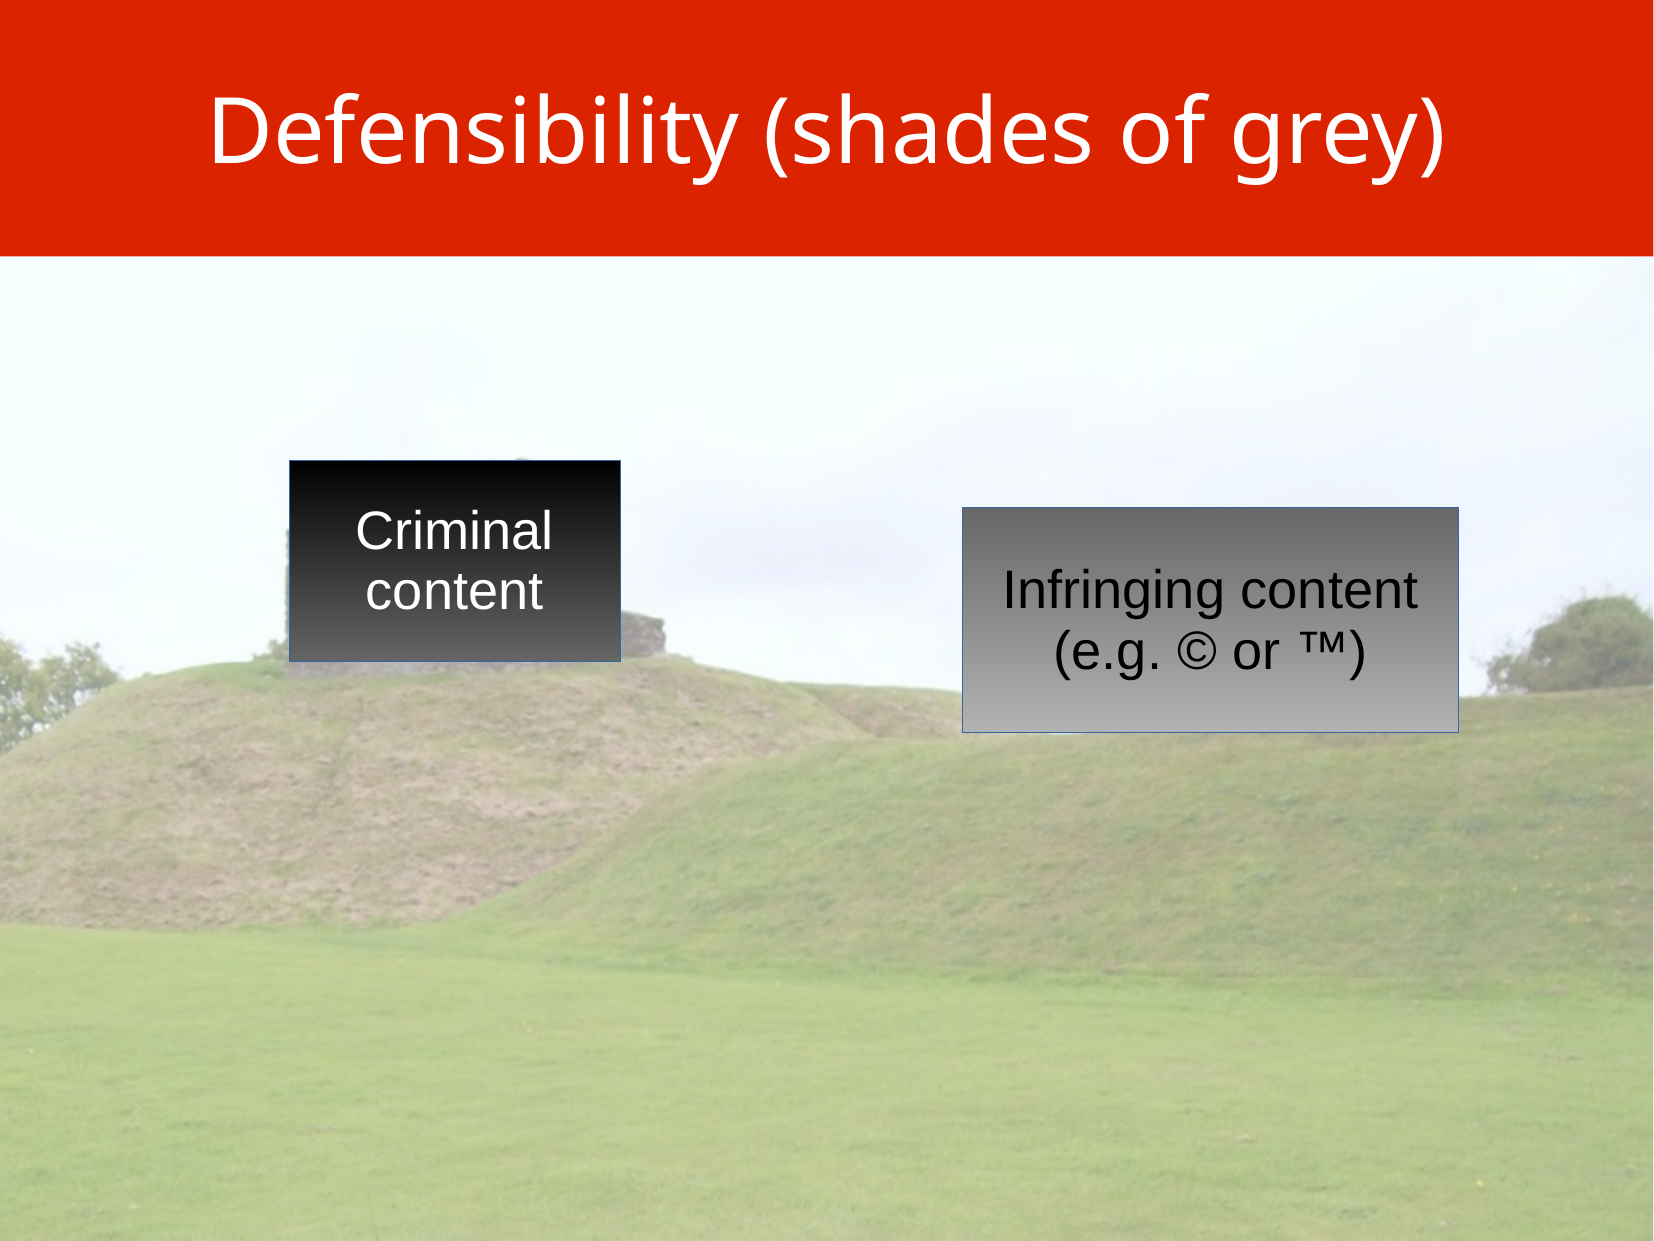

# Defensibility (shades of grey)
Criminal
content
Infringing content
(e.g. © or ™)